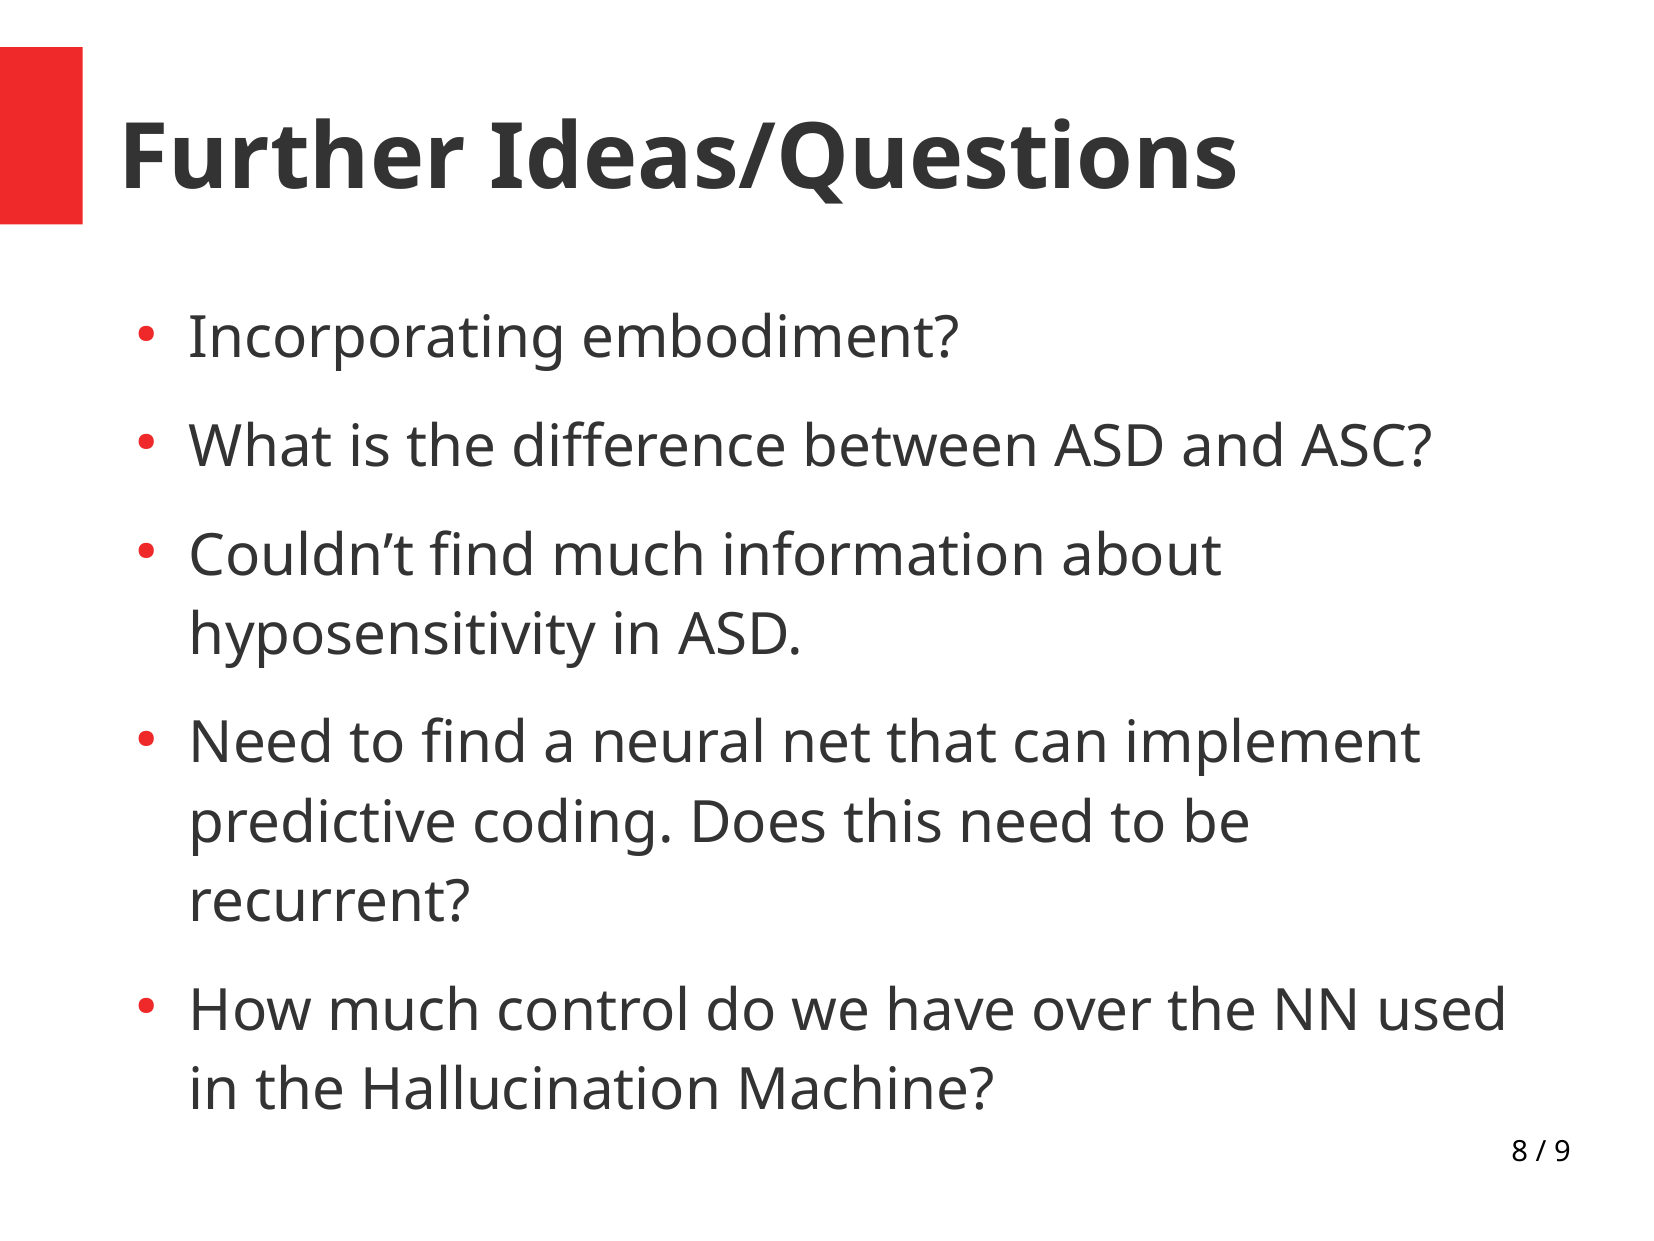

# Further Ideas/Questions
Incorporating embodiment?
What is the difference between ASD and ASC?
Couldn’t find much information about hyposensitivity in ASD.
Need to find a neural net that can implement predictive coding. Does this need to be recurrent?
How much control do we have over the NN used in the Hallucination Machine?
8